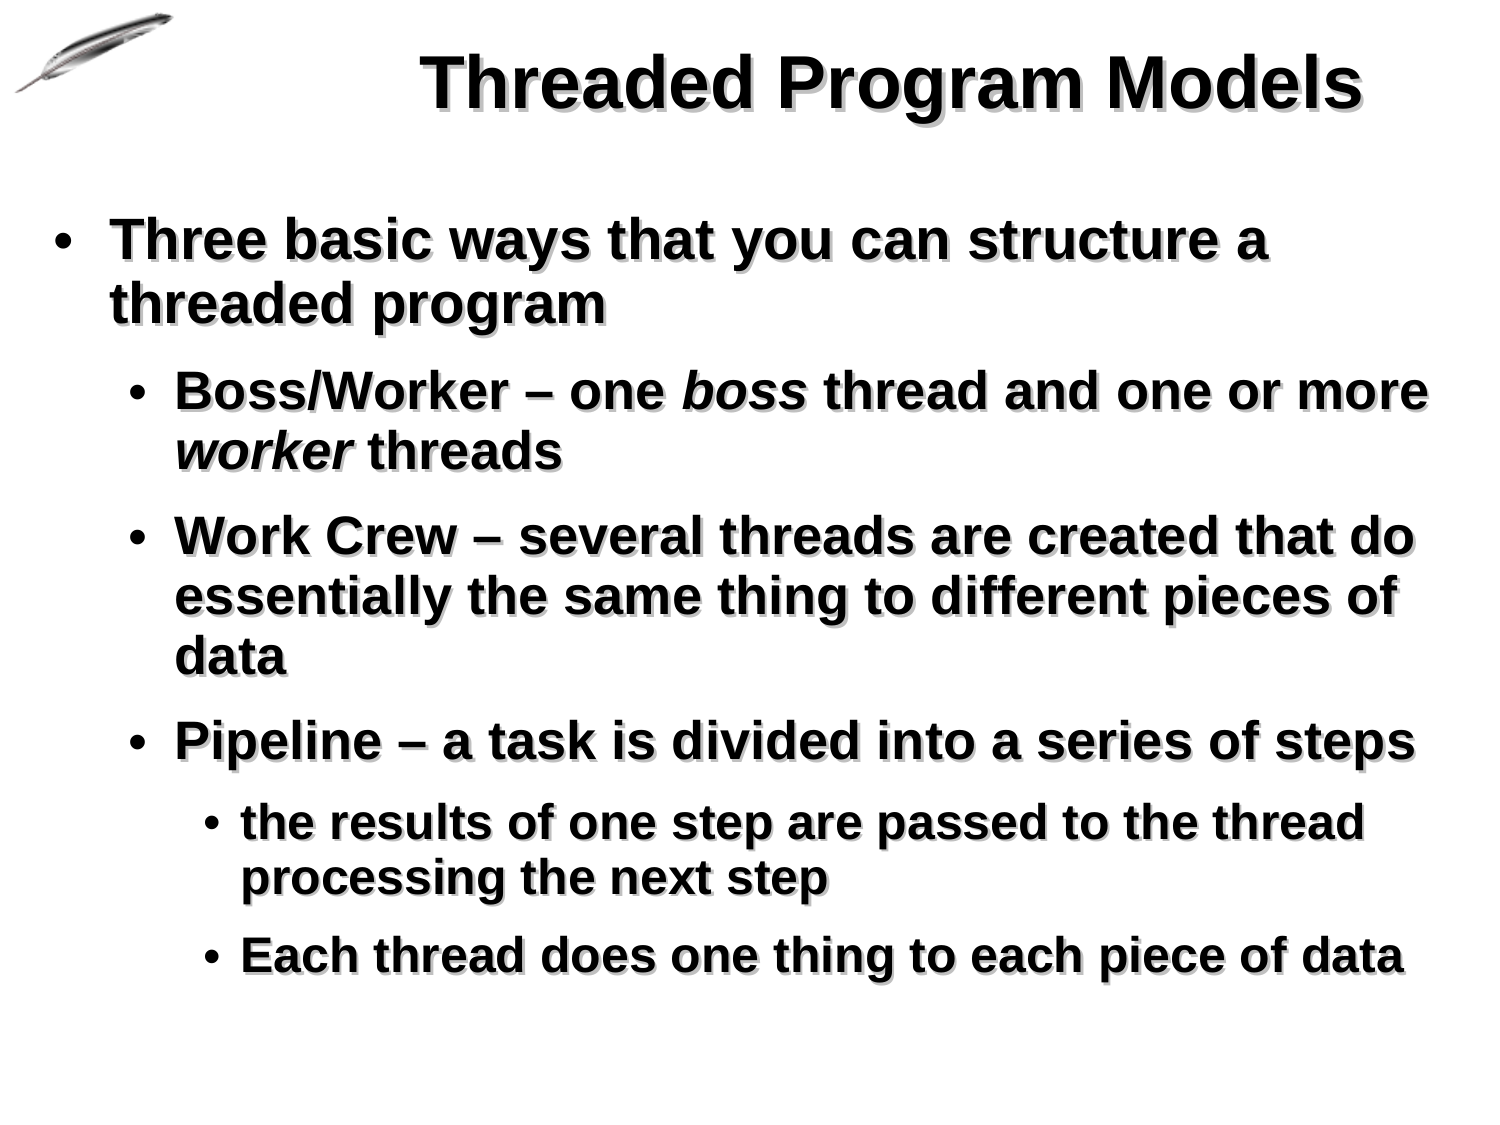

# Threaded Program Models
Three basic ways that you can structure a threaded program
Boss/Worker – one boss thread and one or more worker threads
Work Crew – several threads are created that do essentially the same thing to different pieces of data
Pipeline – a task is divided into a series of steps
the results of one step are passed to the thread processing the next step
Each thread does one thing to each piece of data